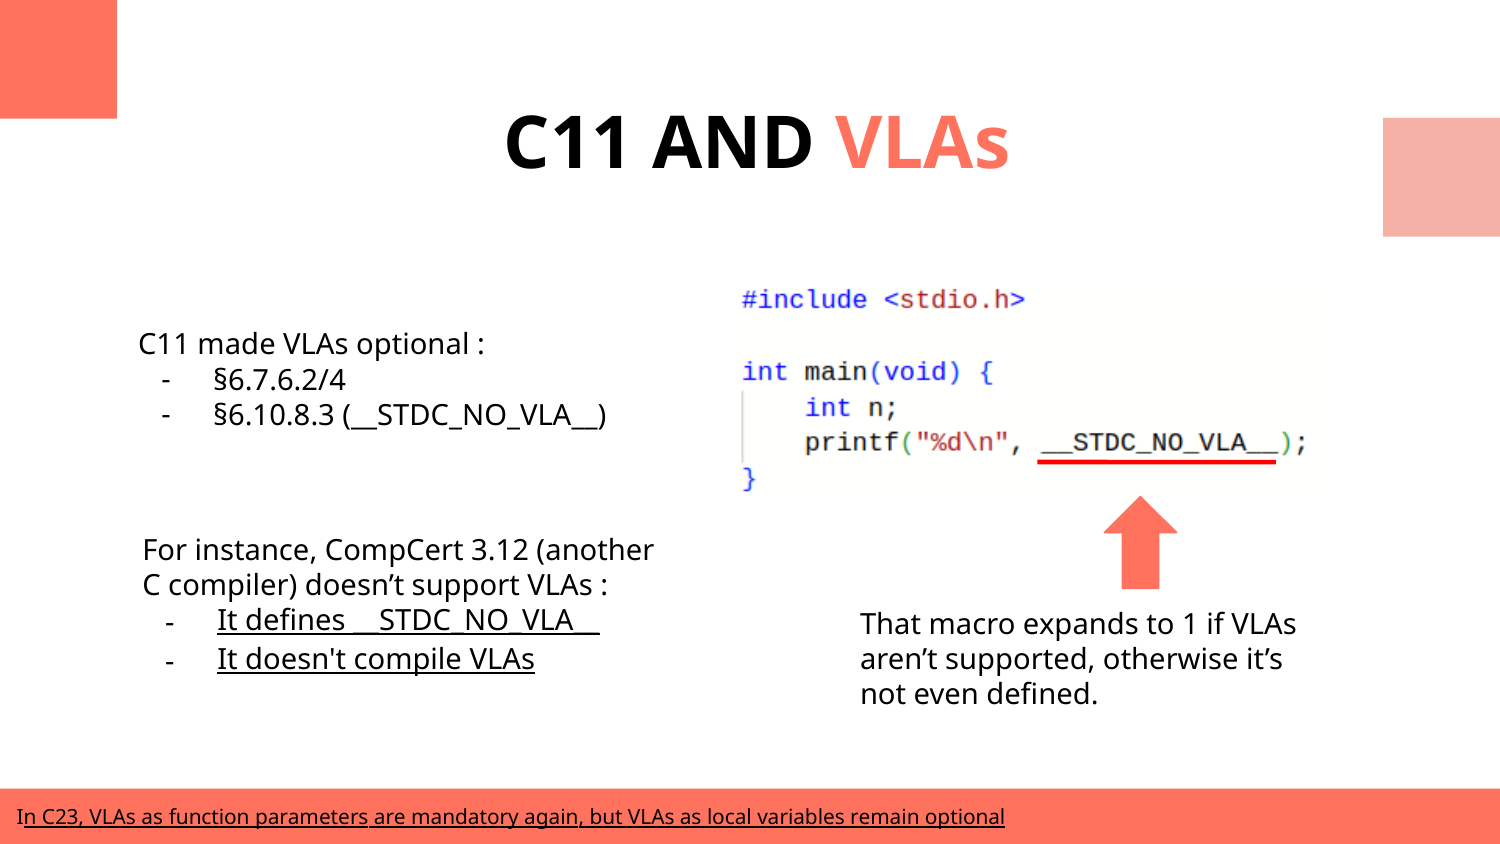

# C11 AND VLAs
C11 made VLAs optional :
§6.7.6.2/4
§6.10.8.3 (__STDC_NO_VLA__)
For instance, CompCert 3.12 (another C compiler) doesn’t support VLAs :
It defines __STDC_NO_VLA__
It doesn't compile VLAs
That macro expands to 1 if VLAs aren’t supported, otherwise it’s not even defined.
In C23, VLAs as function parameters are mandatory again, but VLAs as local variables remain optional